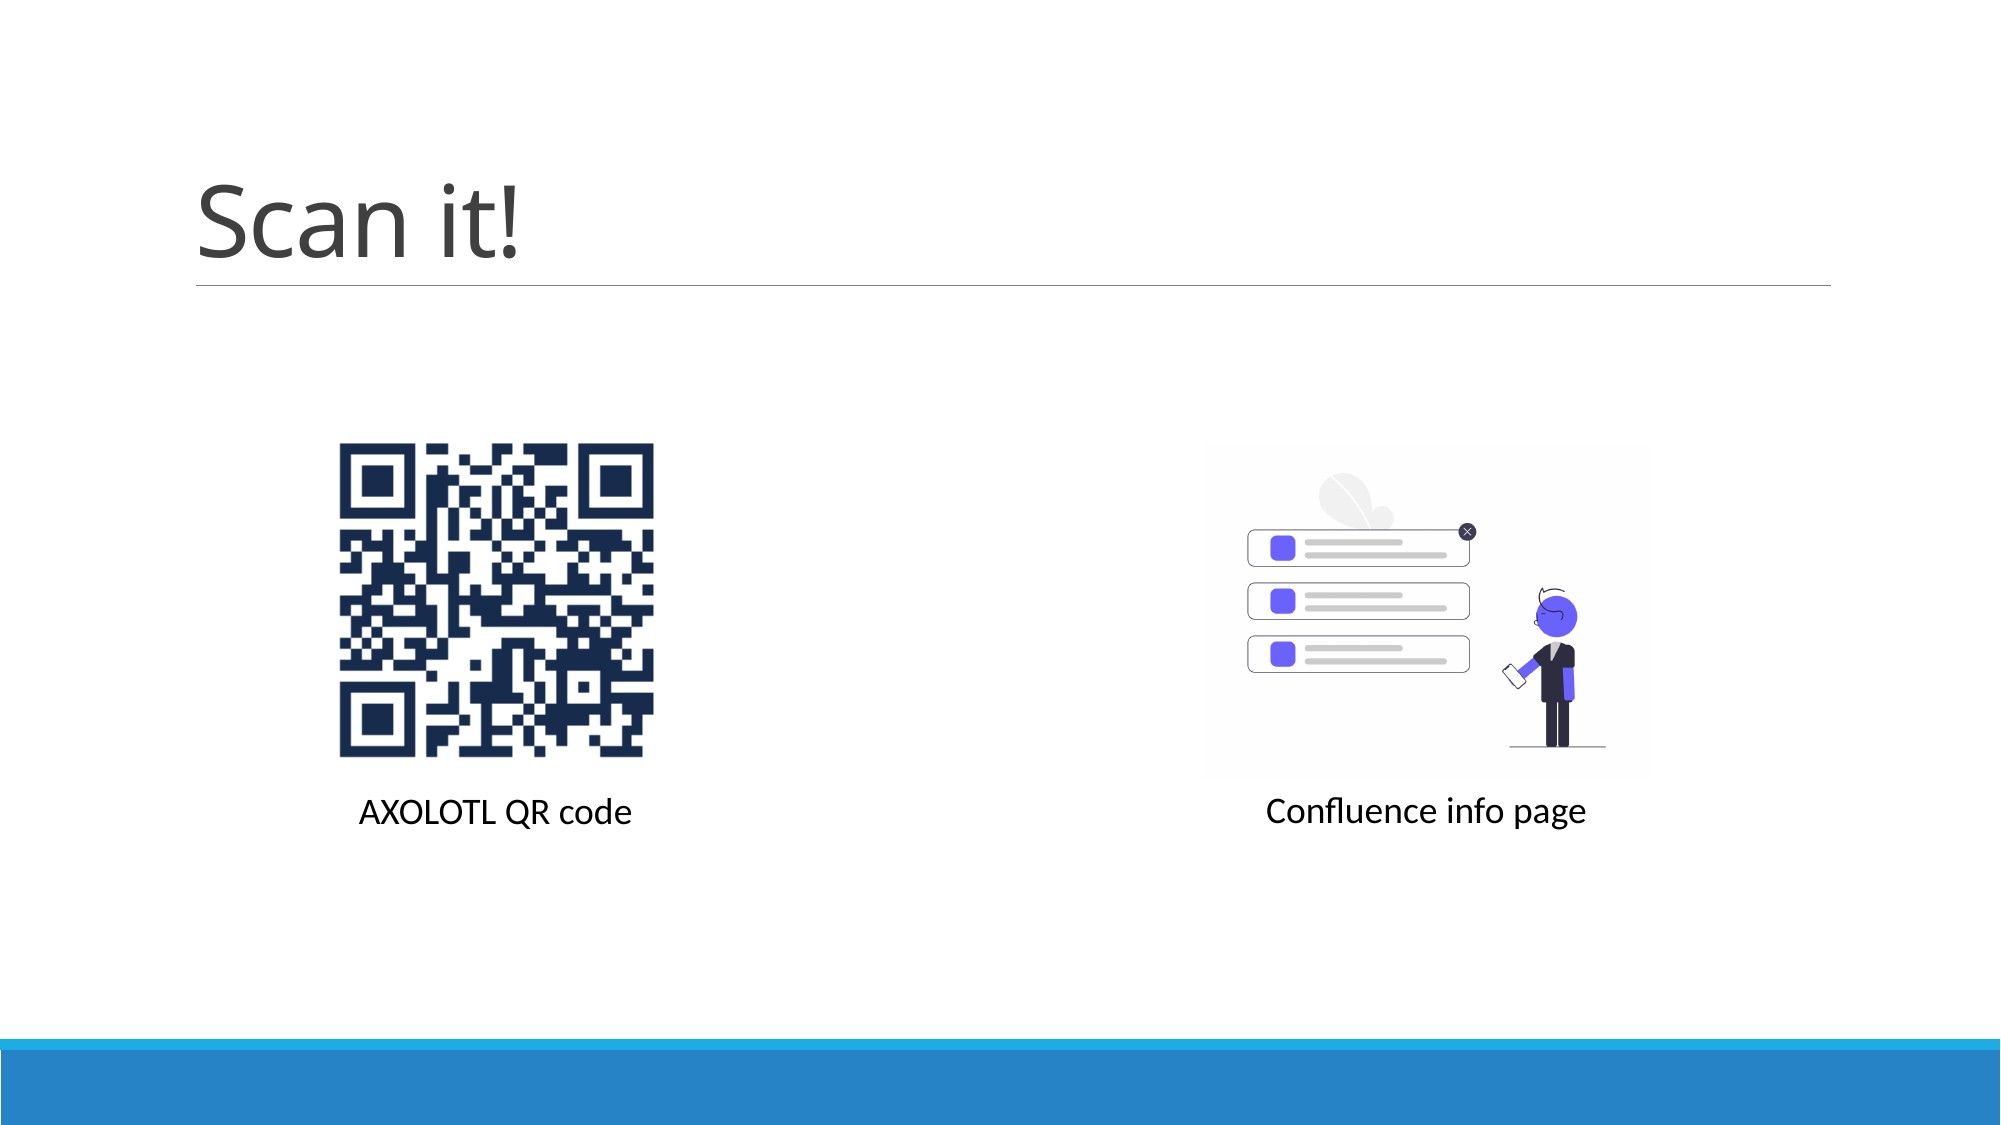

# Scan it!
Confluence info page
AXOLOTL QR code